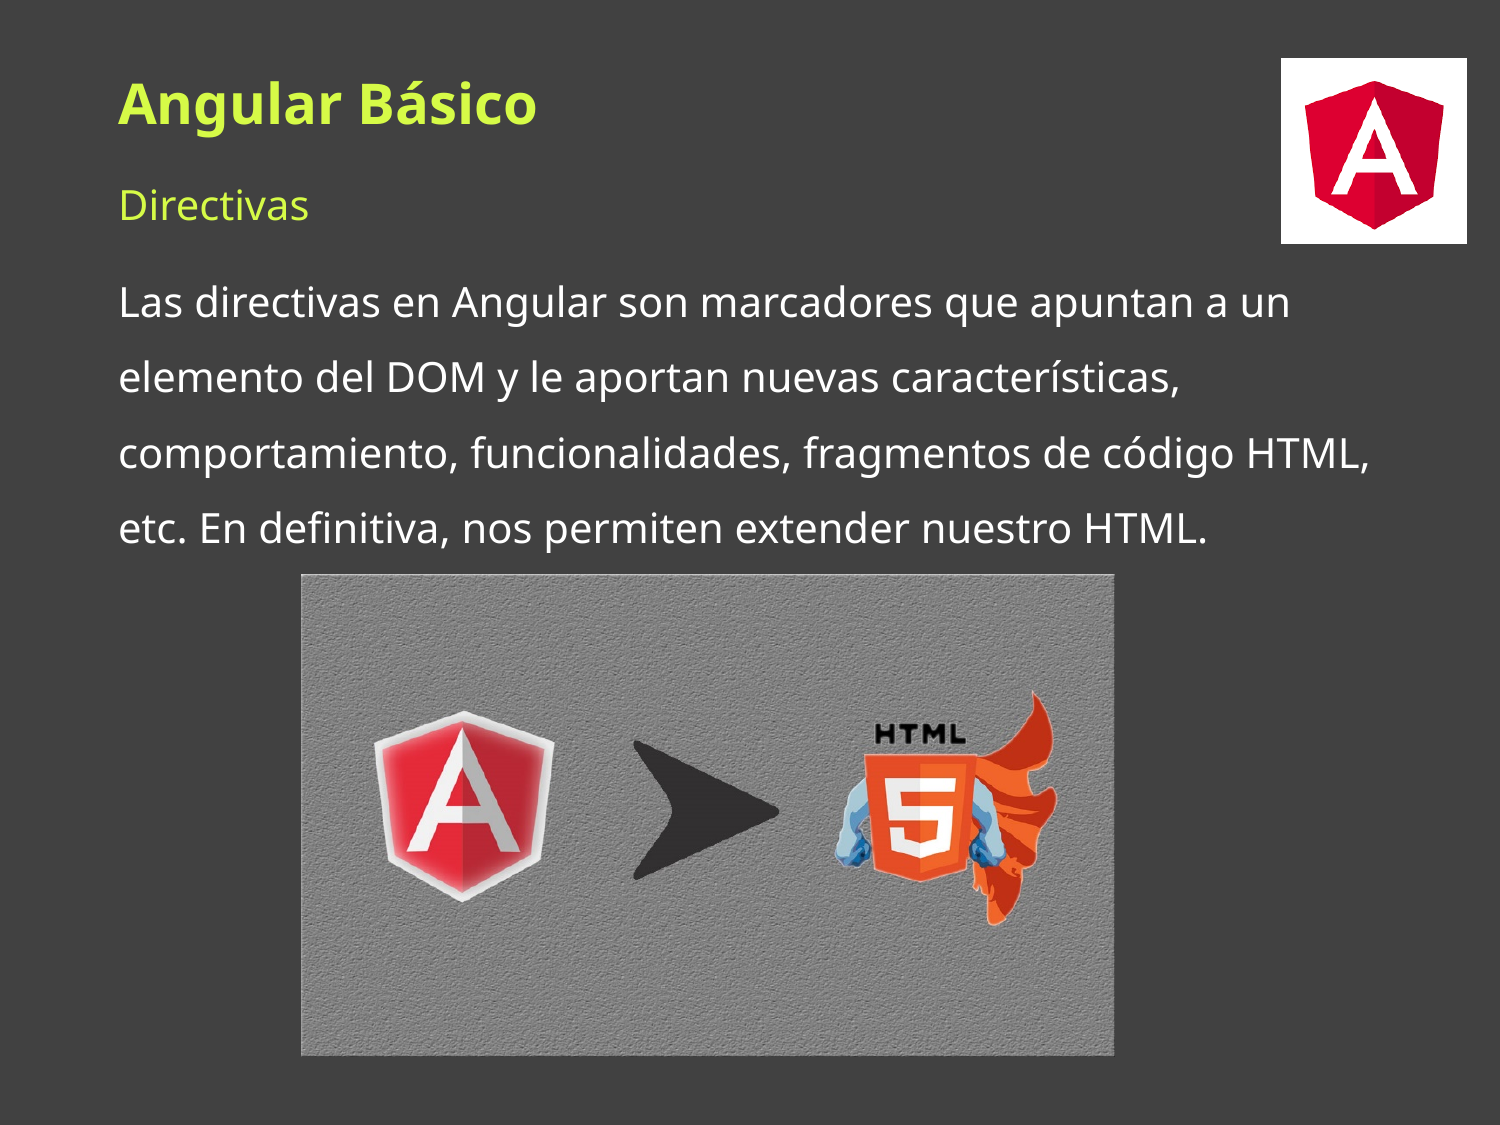

# Angular Básico
Directivas
Las directivas en Angular son marcadores que apuntan a un elemento del DOM y le aportan nuevas características, comportamiento, funcionalidades, fragmentos de código HTML, etc. En definitiva, nos permiten extender nuestro HTML.